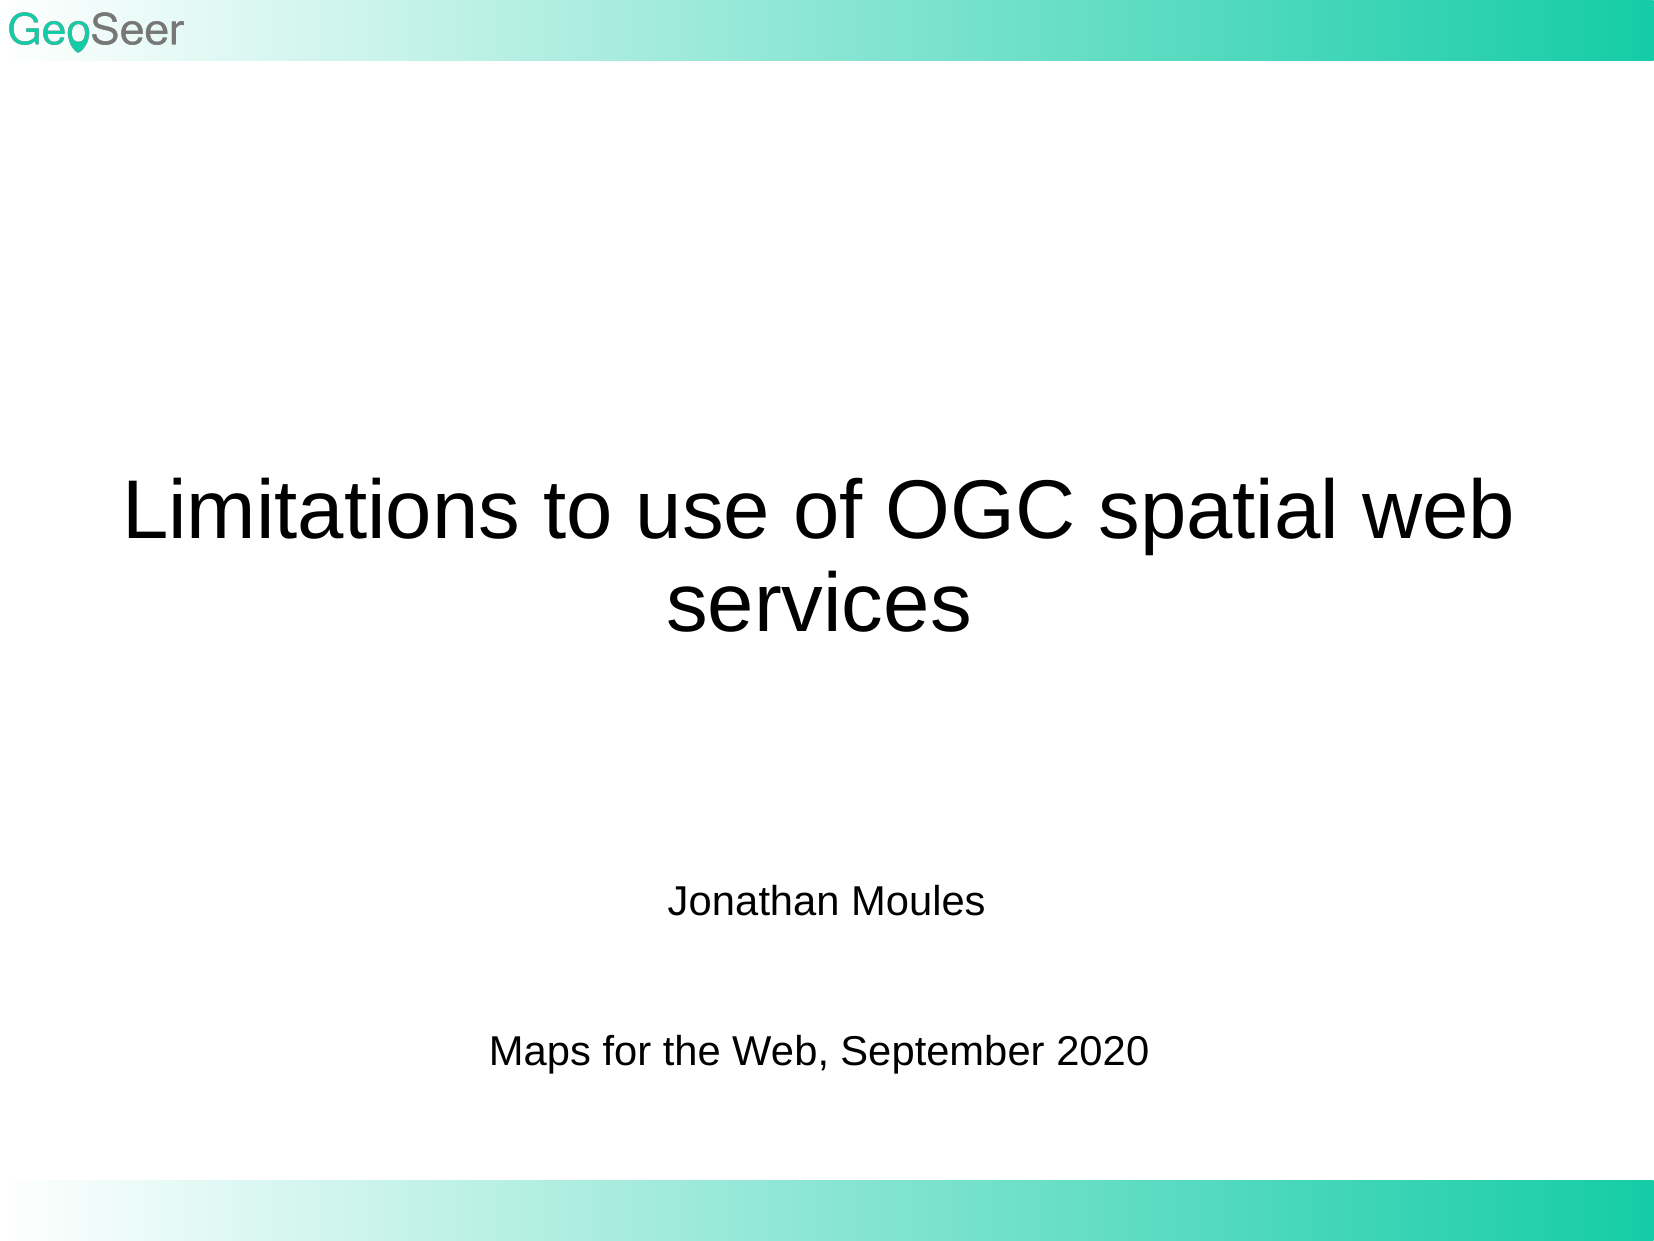

# Limitations to use of OGC spatial web services
Jonathan Moules
Maps for the Web, September 2020